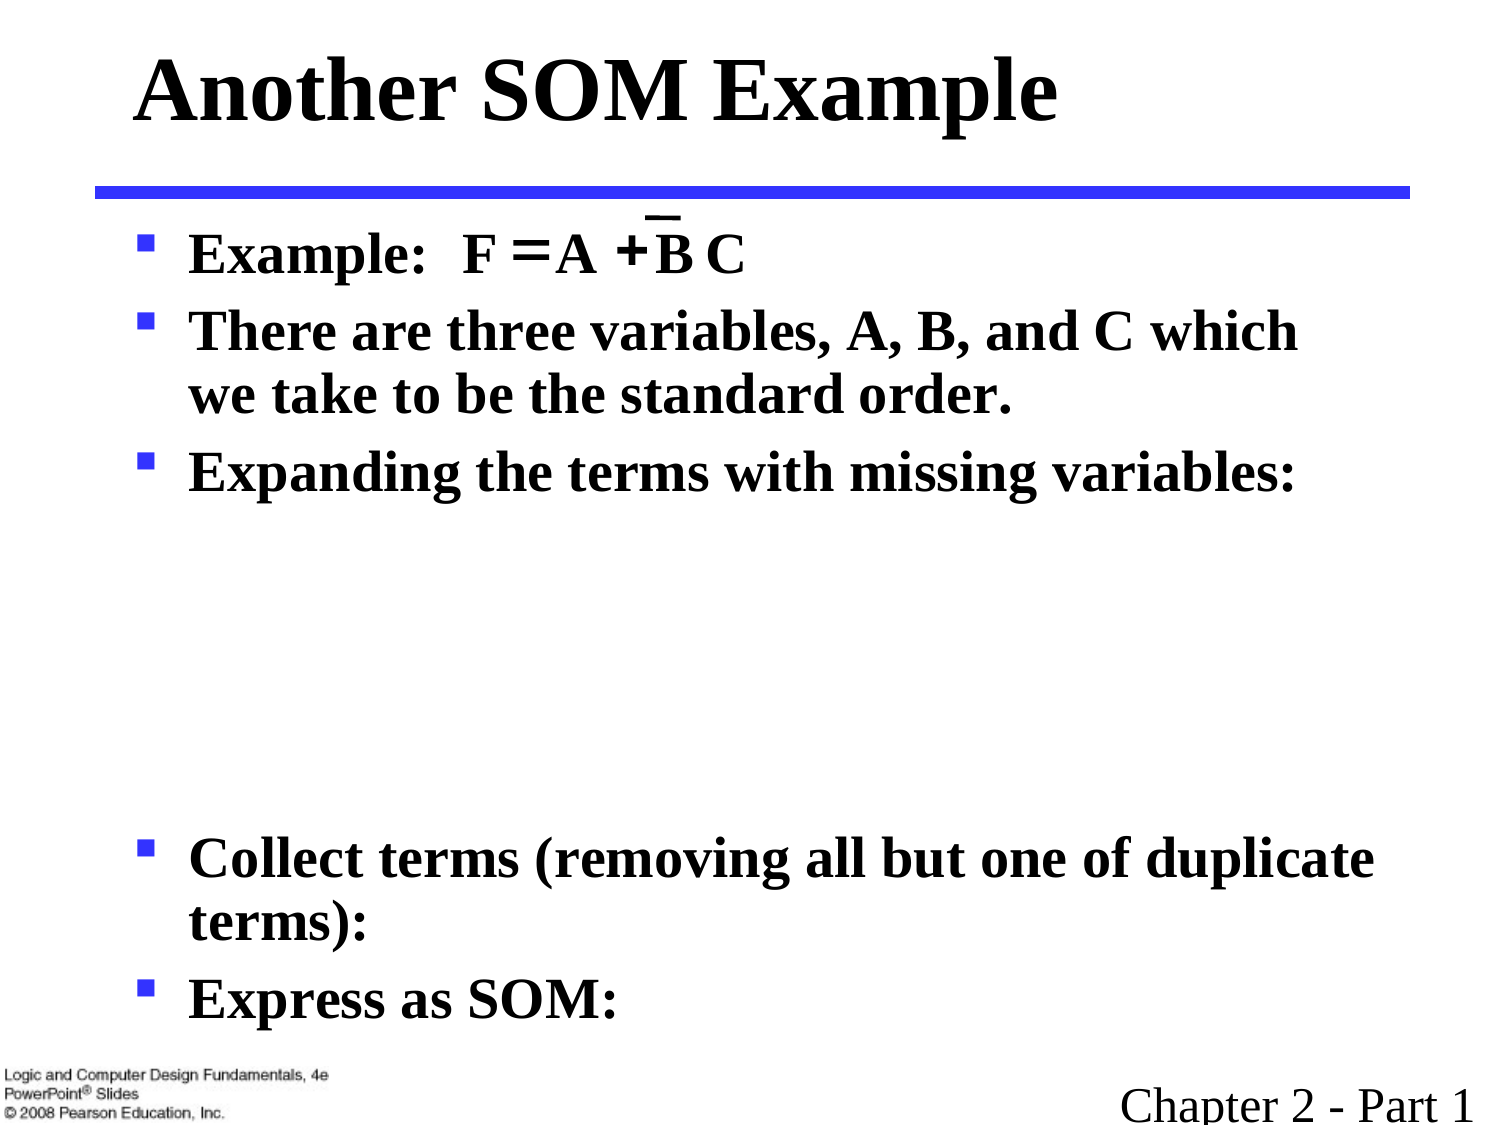

# Another SOM Example


F
A
B
C
Example:
There are three variables, A, B, and C which we take to be the standard order.
Expanding the terms with missing variables:
Collect terms (removing all but one of duplicate terms):
Express as SOM:
46